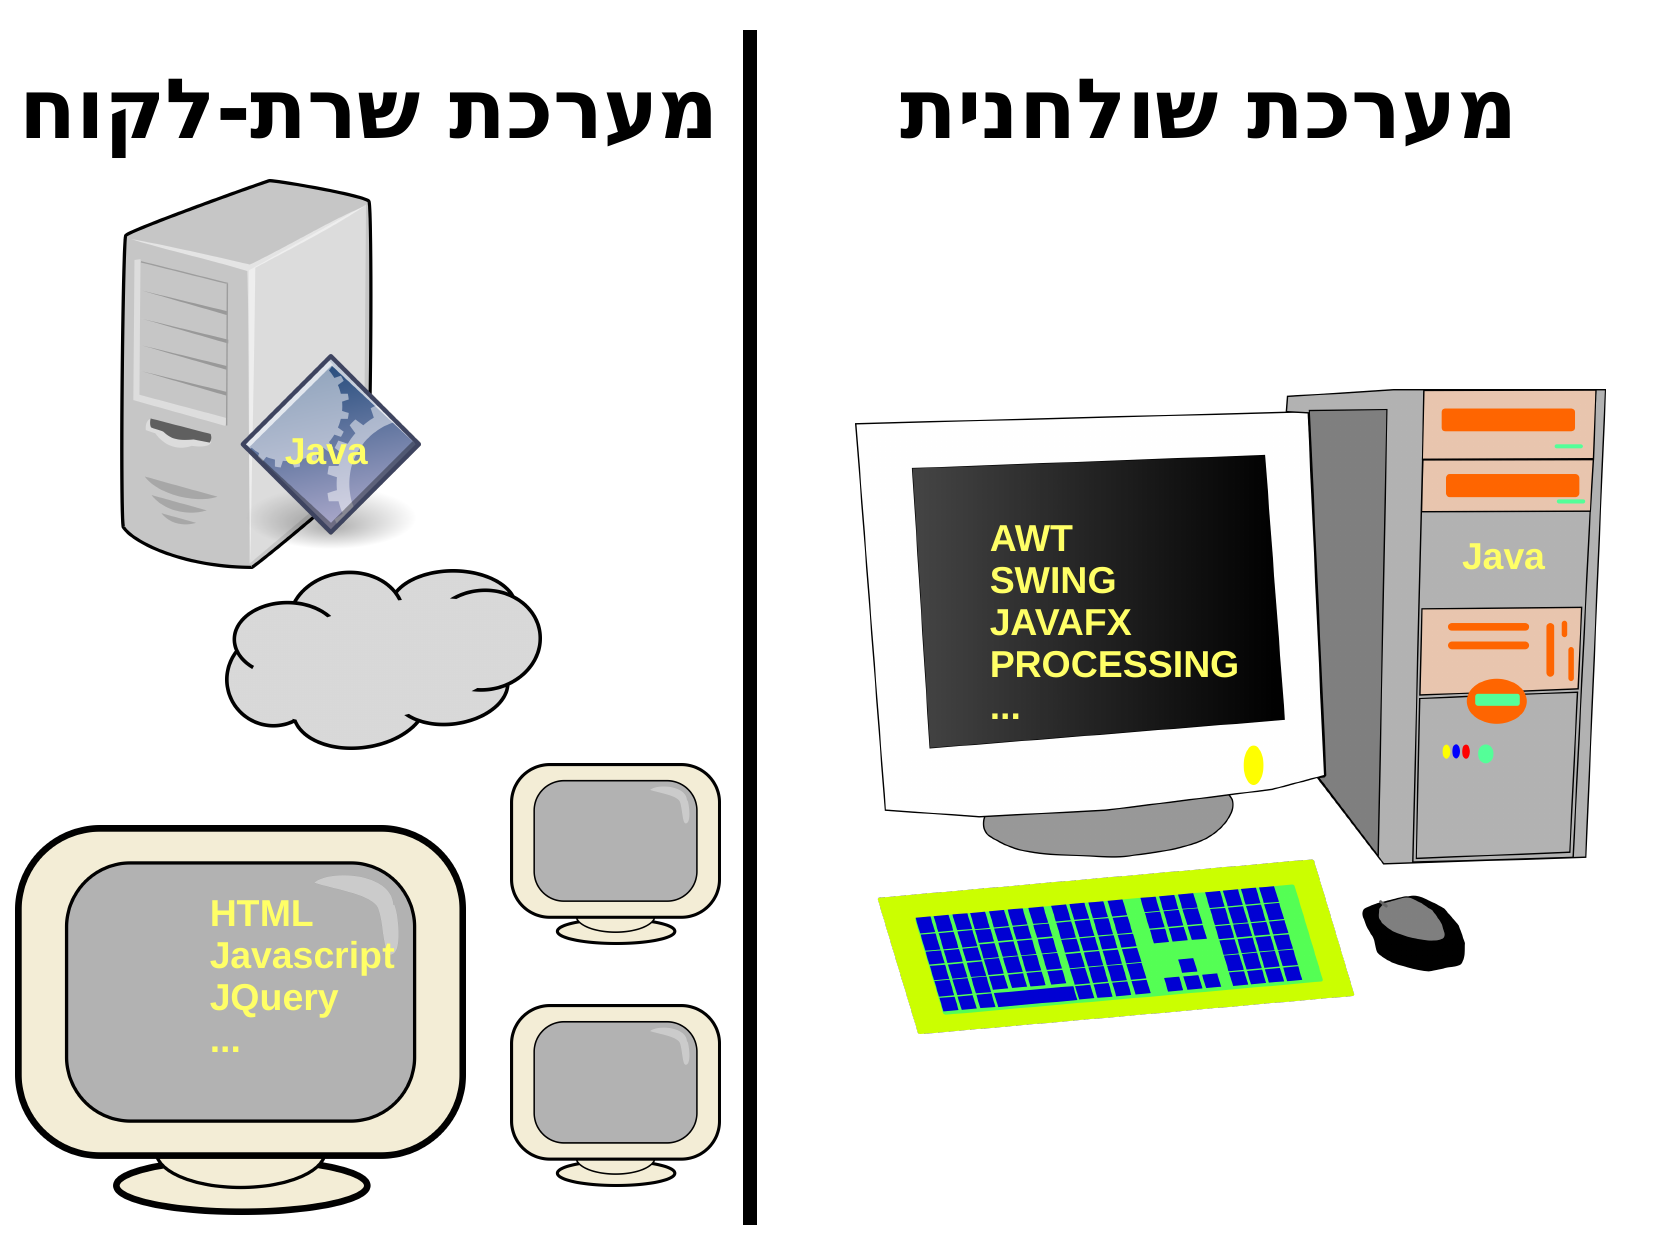

מערכת שרת-לקוח
# מערכת שולחנית
Java
AWT
SWING
JAVAFX
PROCESSING
...
Java
HTML
Javascript
JQuery
...